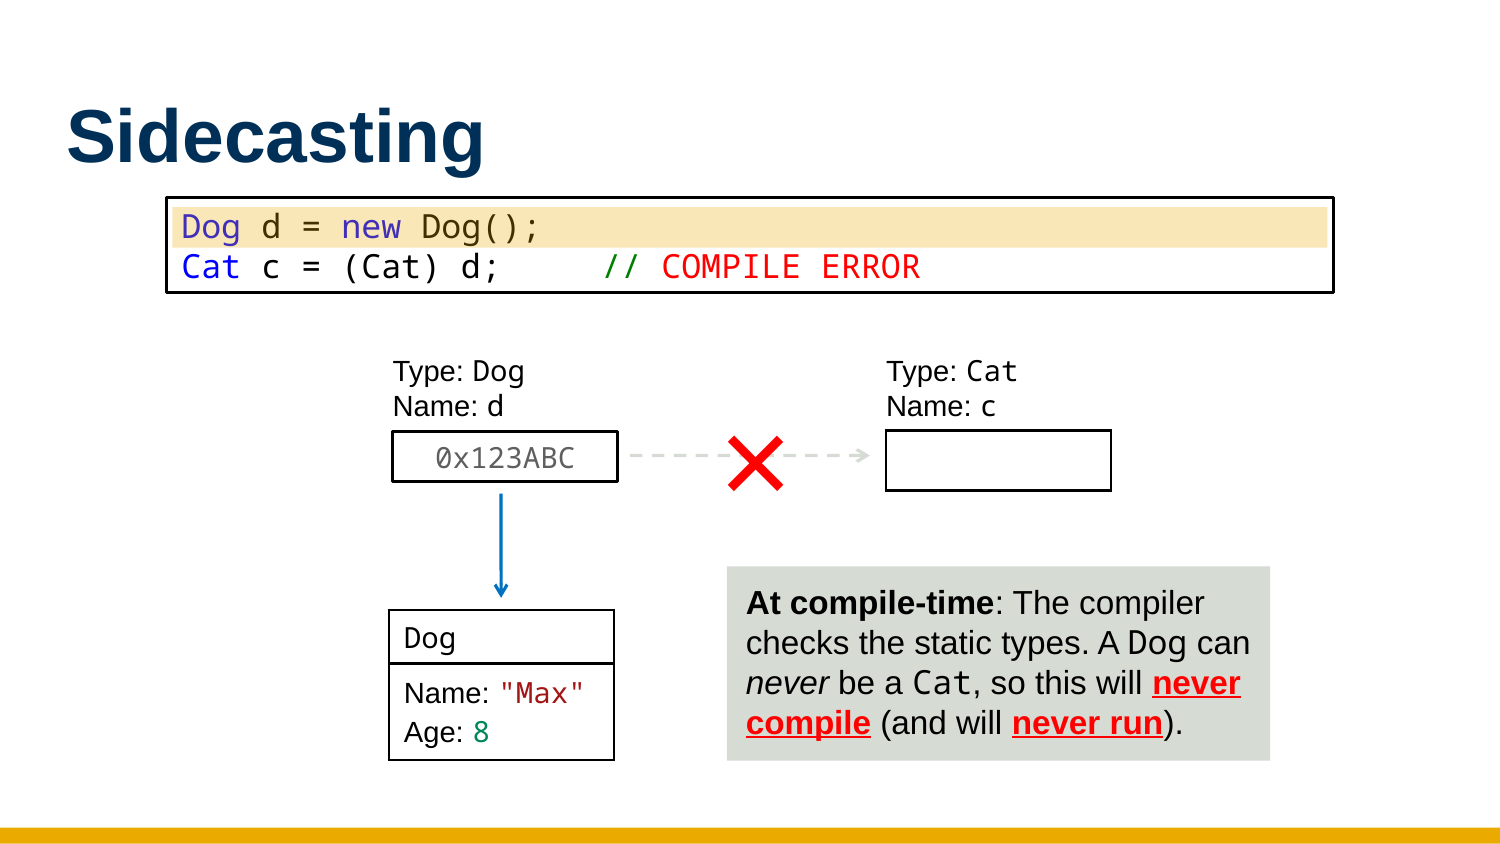

# Sidecasting
Dog d = new Dog();
Cat c = (Cat) d;     // COMPILE ERROR
Type: Dog
Name: d
Type: Cat
Name: c
×
| |
| --- |
0x123ABC
At compile-time: The compiler checks the static types. A Dog can never be a Cat, so this will never compile (and will never run).
| Dog |
| --- |
| Name: "Max" Age: 8 |